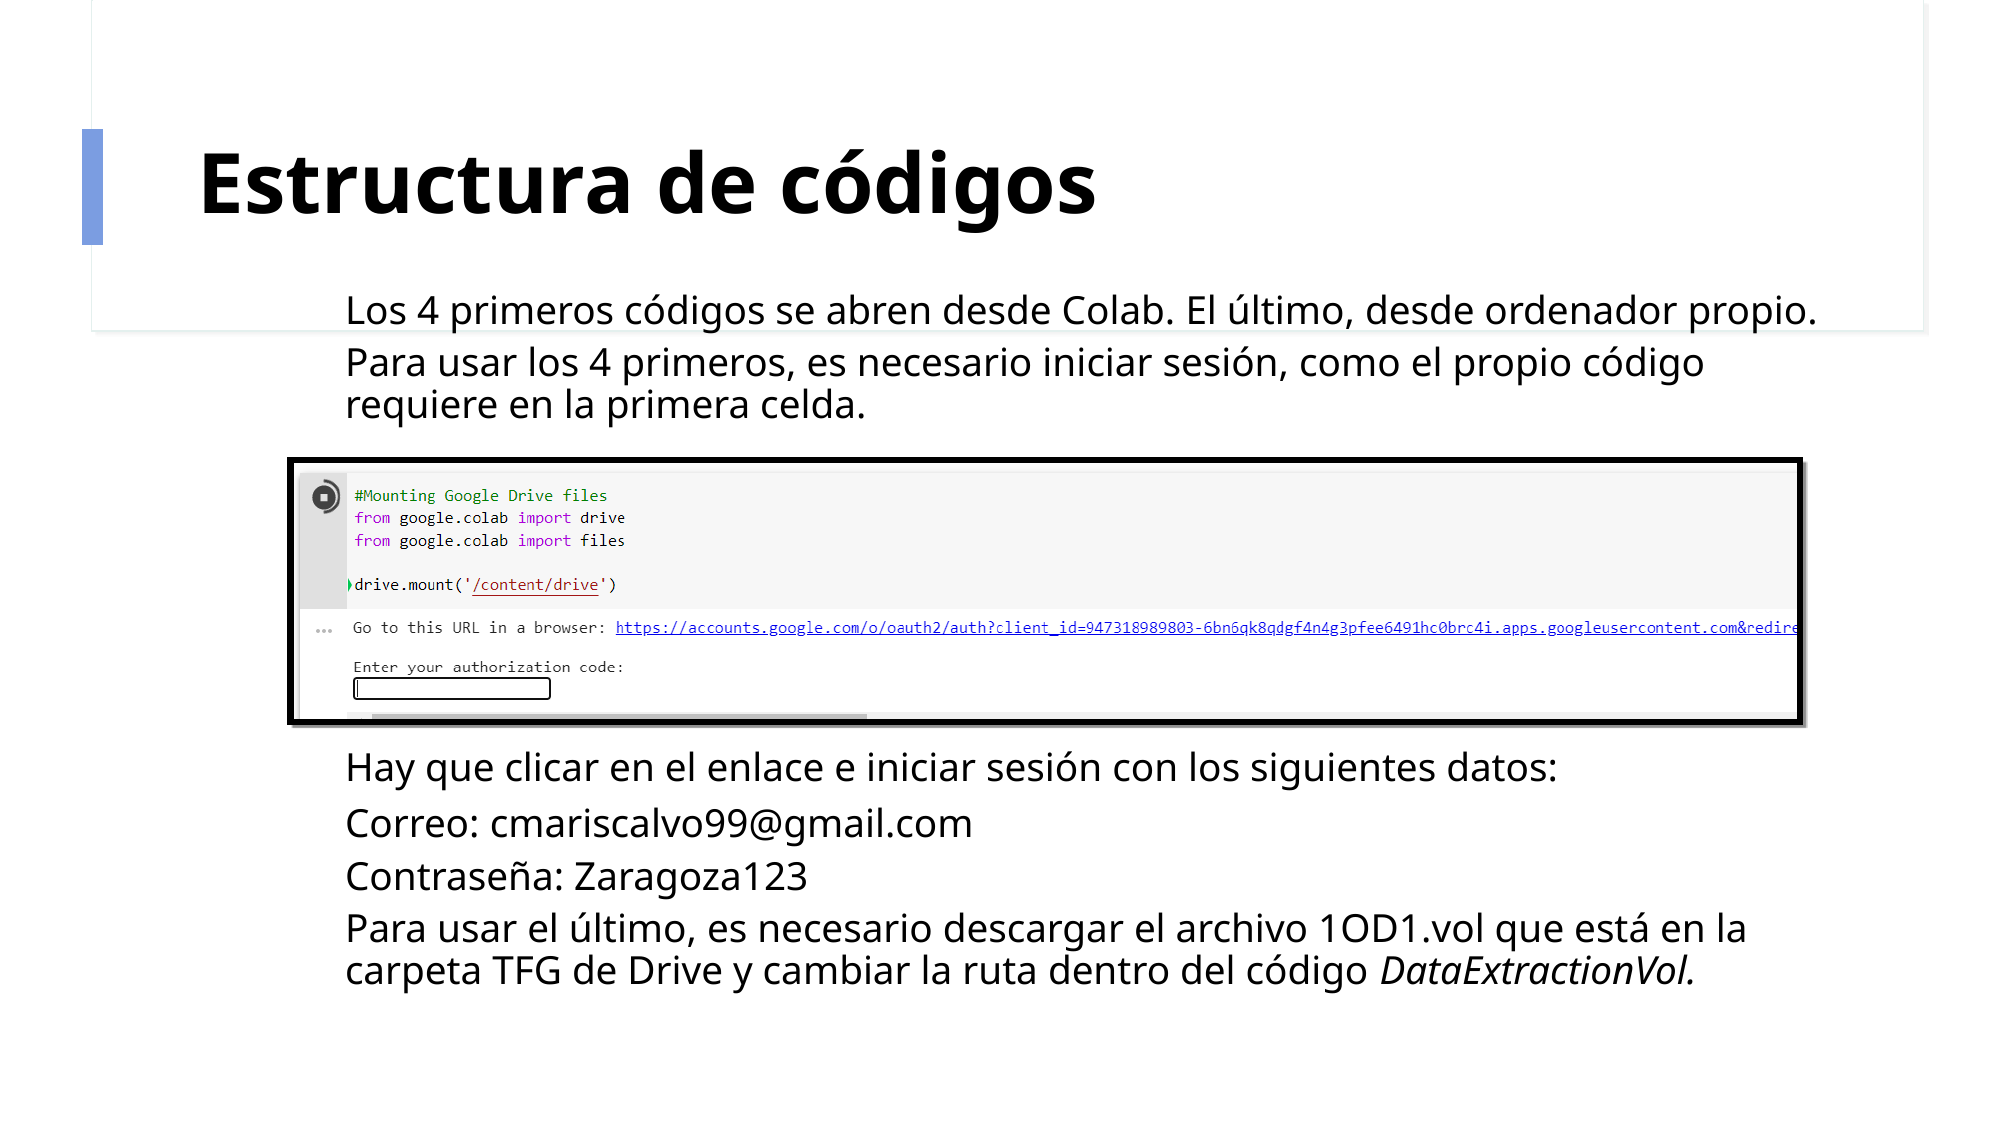

# Estructura de códigos
Los 4 primeros códigos se abren desde Colab. El último, desde ordenador propio.
Para usar los 4 primeros, es necesario iniciar sesión, como el propio código requiere en la primera celda.
Hay que clicar en el enlace e iniciar sesión con los siguientes datos:
Correo: cmariscalvo99@gmail.com
Contraseña: Zaragoza123
Para usar el último, es necesario descargar el archivo 1OD1.vol que está en la carpeta TFG de Drive y cambiar la ruta dentro del código DataExtractionVol.